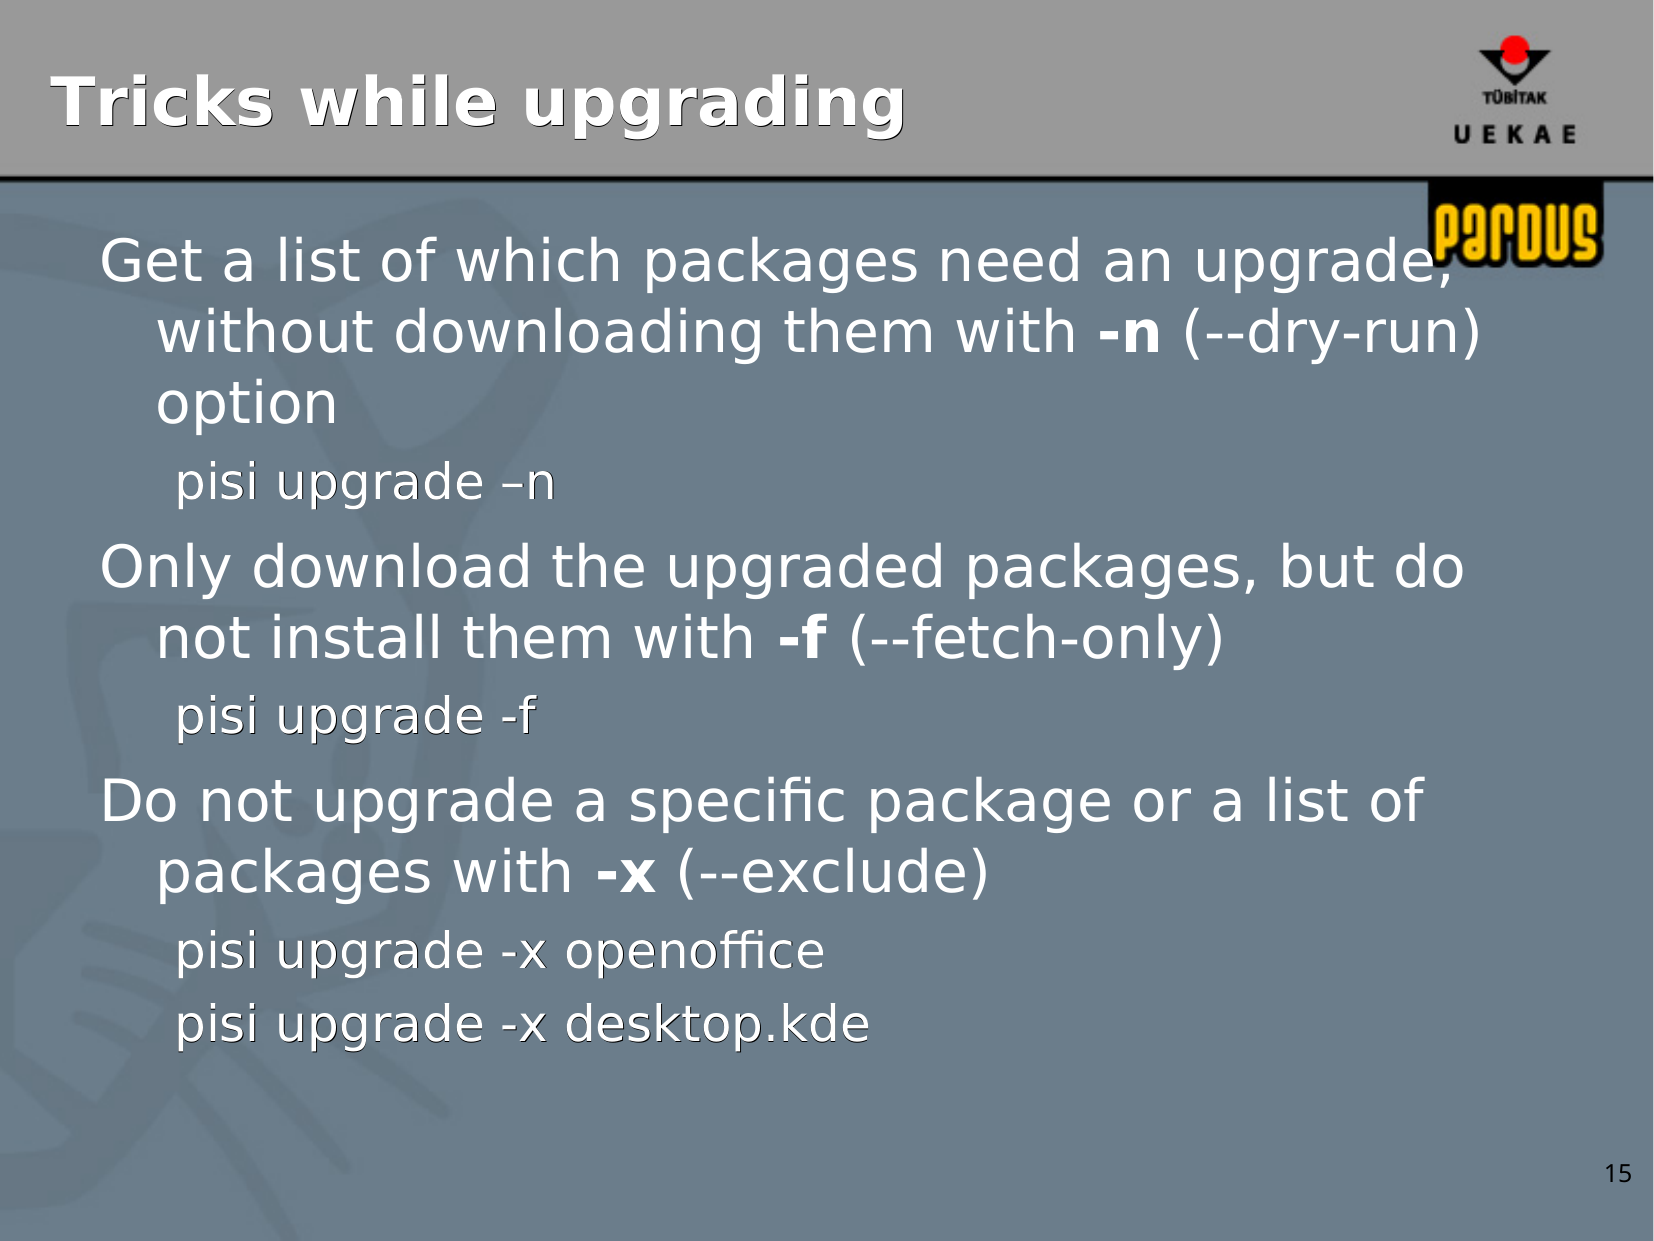

# Tricks while upgrading
Get a list of which packages need an upgrade, without downloading them with -n (--dry-run) option
pisi upgrade –n
Only download the upgraded packages, but do not install them with -f (--fetch-only)
pisi upgrade -f
Do not upgrade a specific package or a list of packages with -x (--exclude)
pisi upgrade -x openoffice
pisi upgrade -x desktop.kde